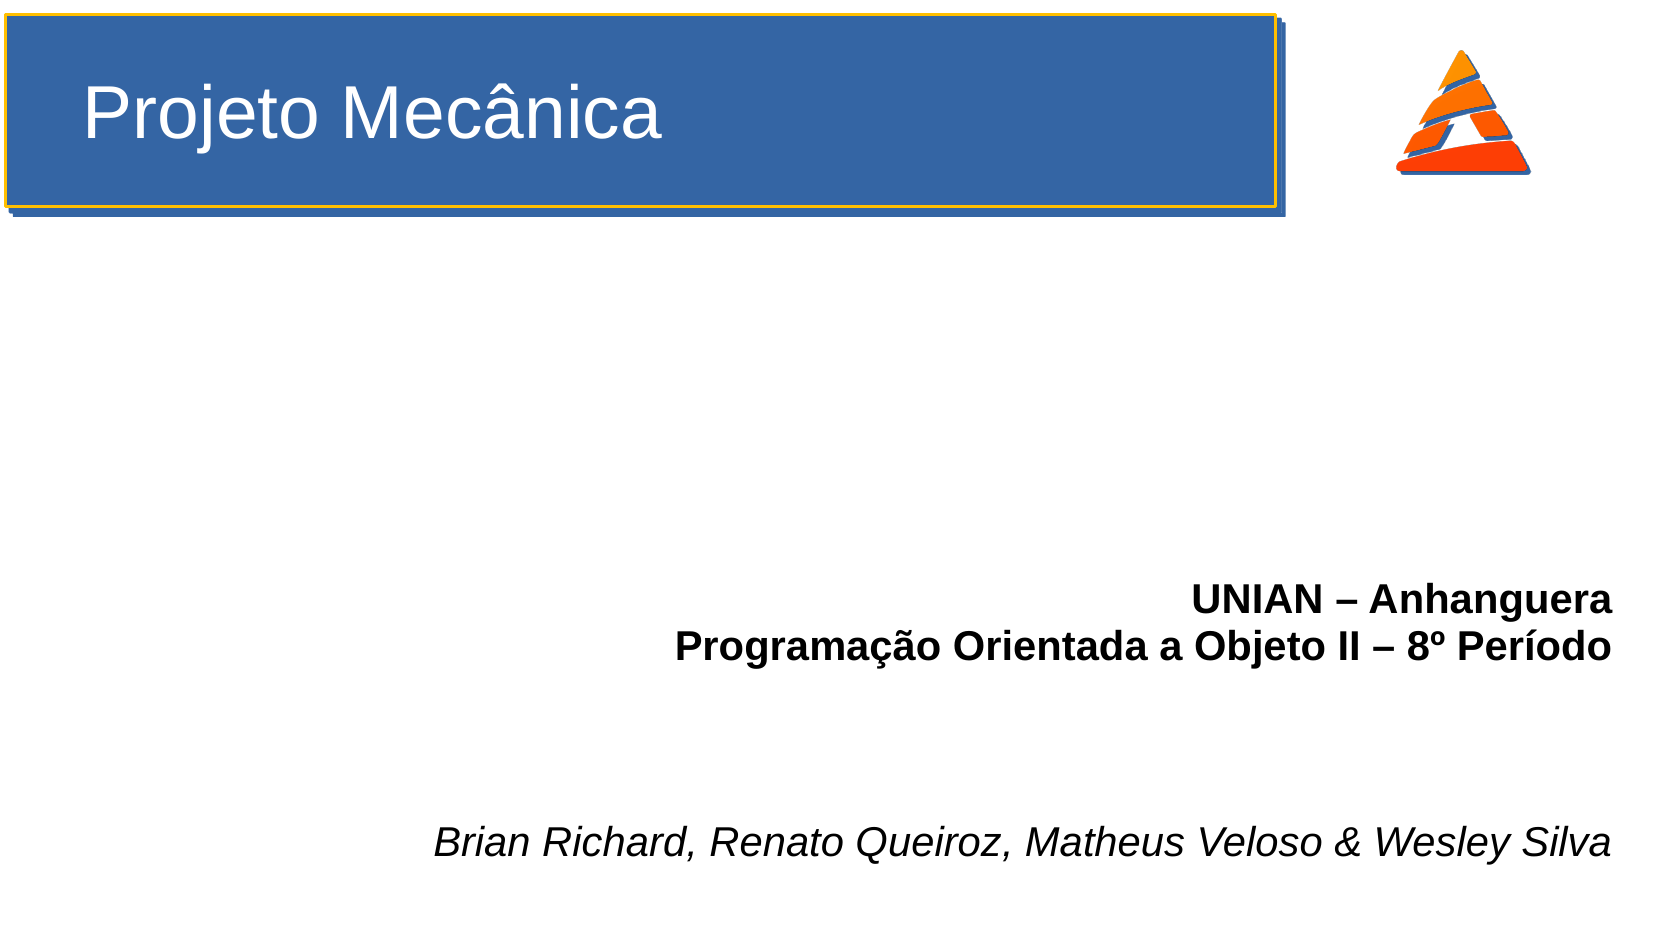

# Projeto Mecânica
UNIAN – Anhanguera
Programação Orientada a Objeto II – 8º Período
Brian Richard, Renato Queiroz, Matheus Veloso & Wesley Silva